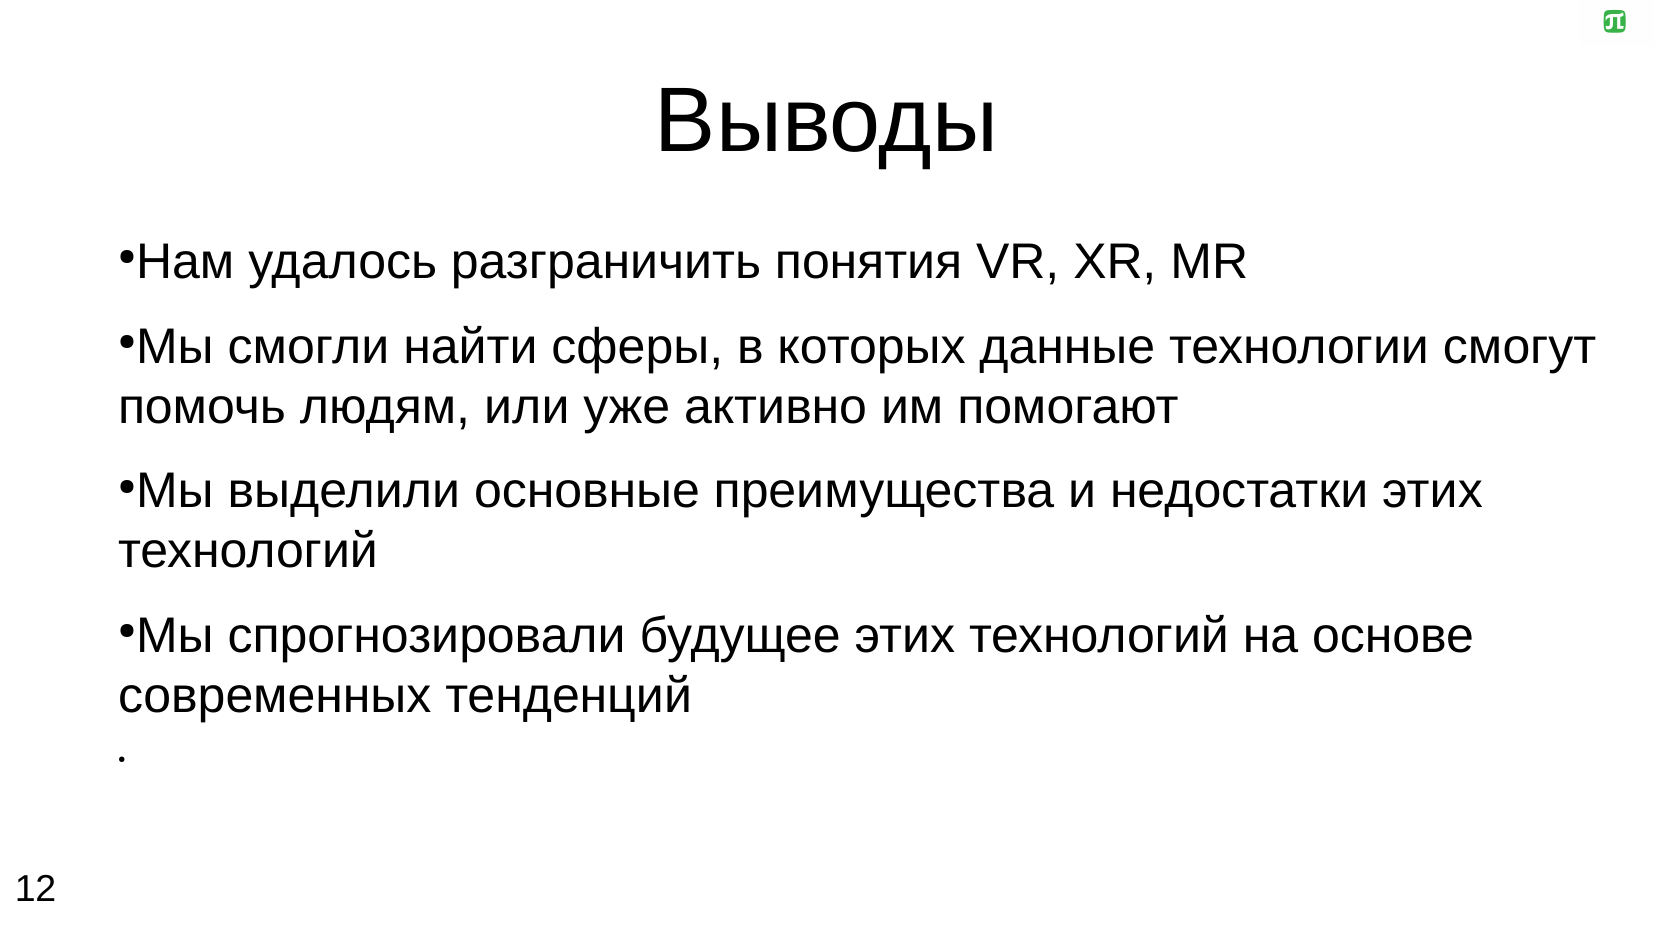

# Выводы
Нам удалось разграничить понятия VR, XR, MR
Мы смогли найти сферы, в которых данные технологии смогут помочь людям, или уже активно им помогают
Мы выделили основные преимущества и недостатки этих технологий
Мы спрогнозировали будущее этих технологий на основе современных тенденций